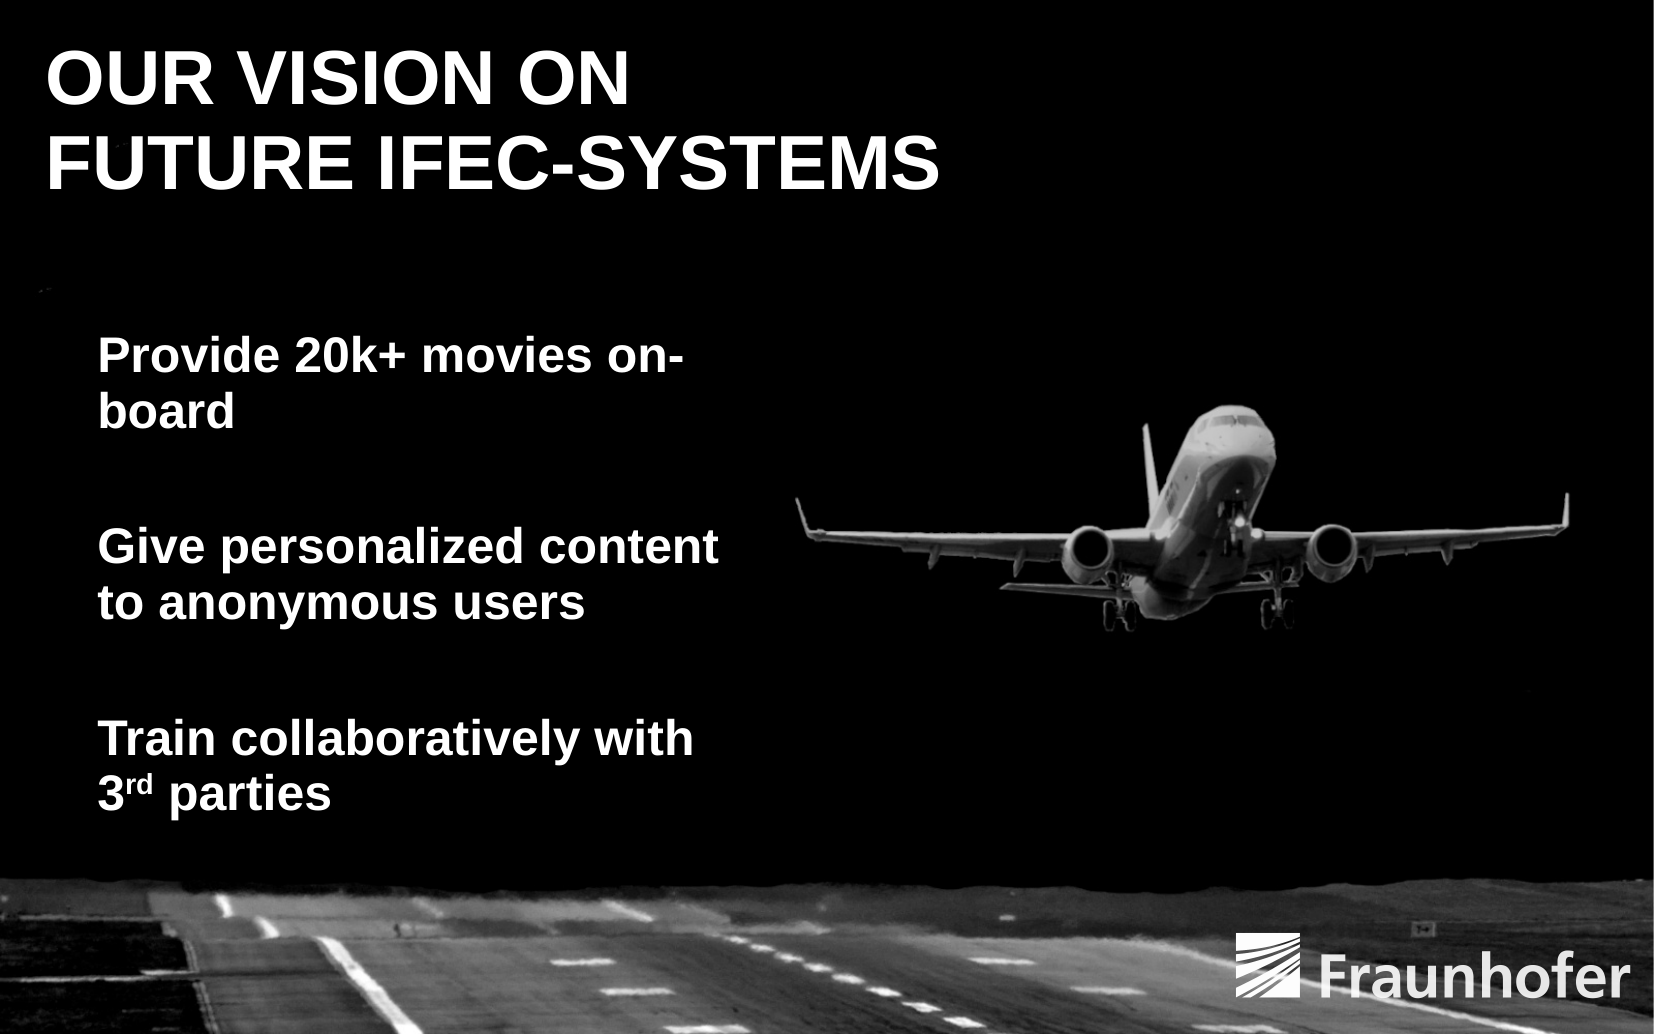

# OUR VISION ON FUTURE IFEC-Systems
Provide 20k+ movies on-board
Give personalized content to anonymous users
Train collaboratively with 3rd parties